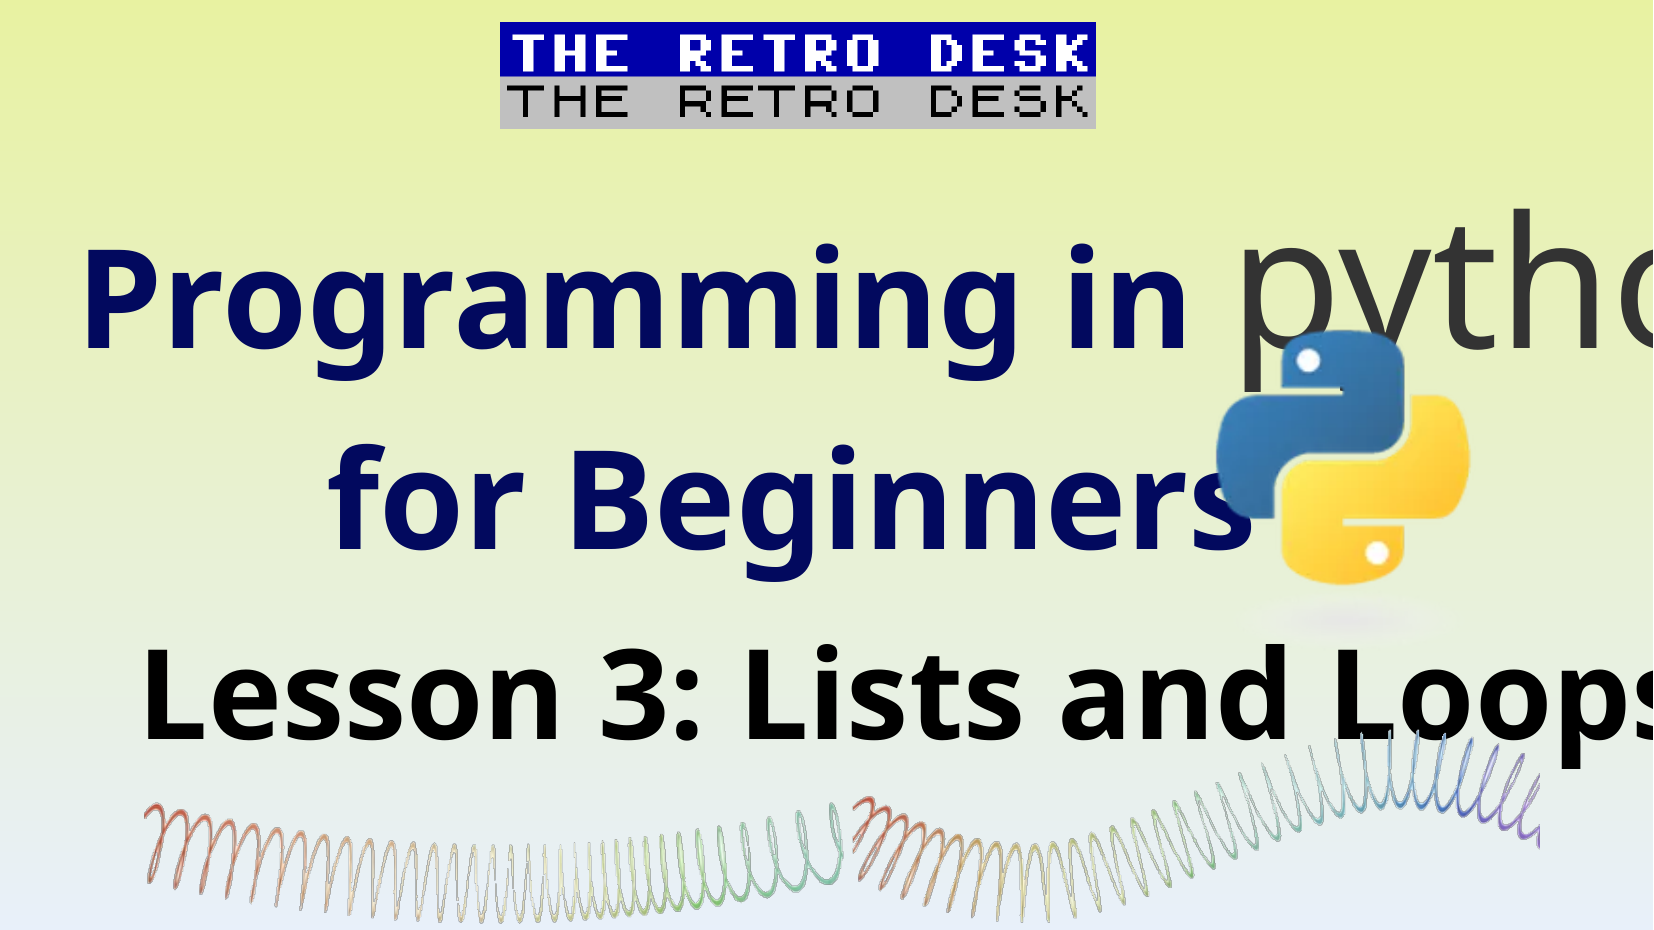

Programming in python
 for Beginners
Lesson 3: Lists and Loops